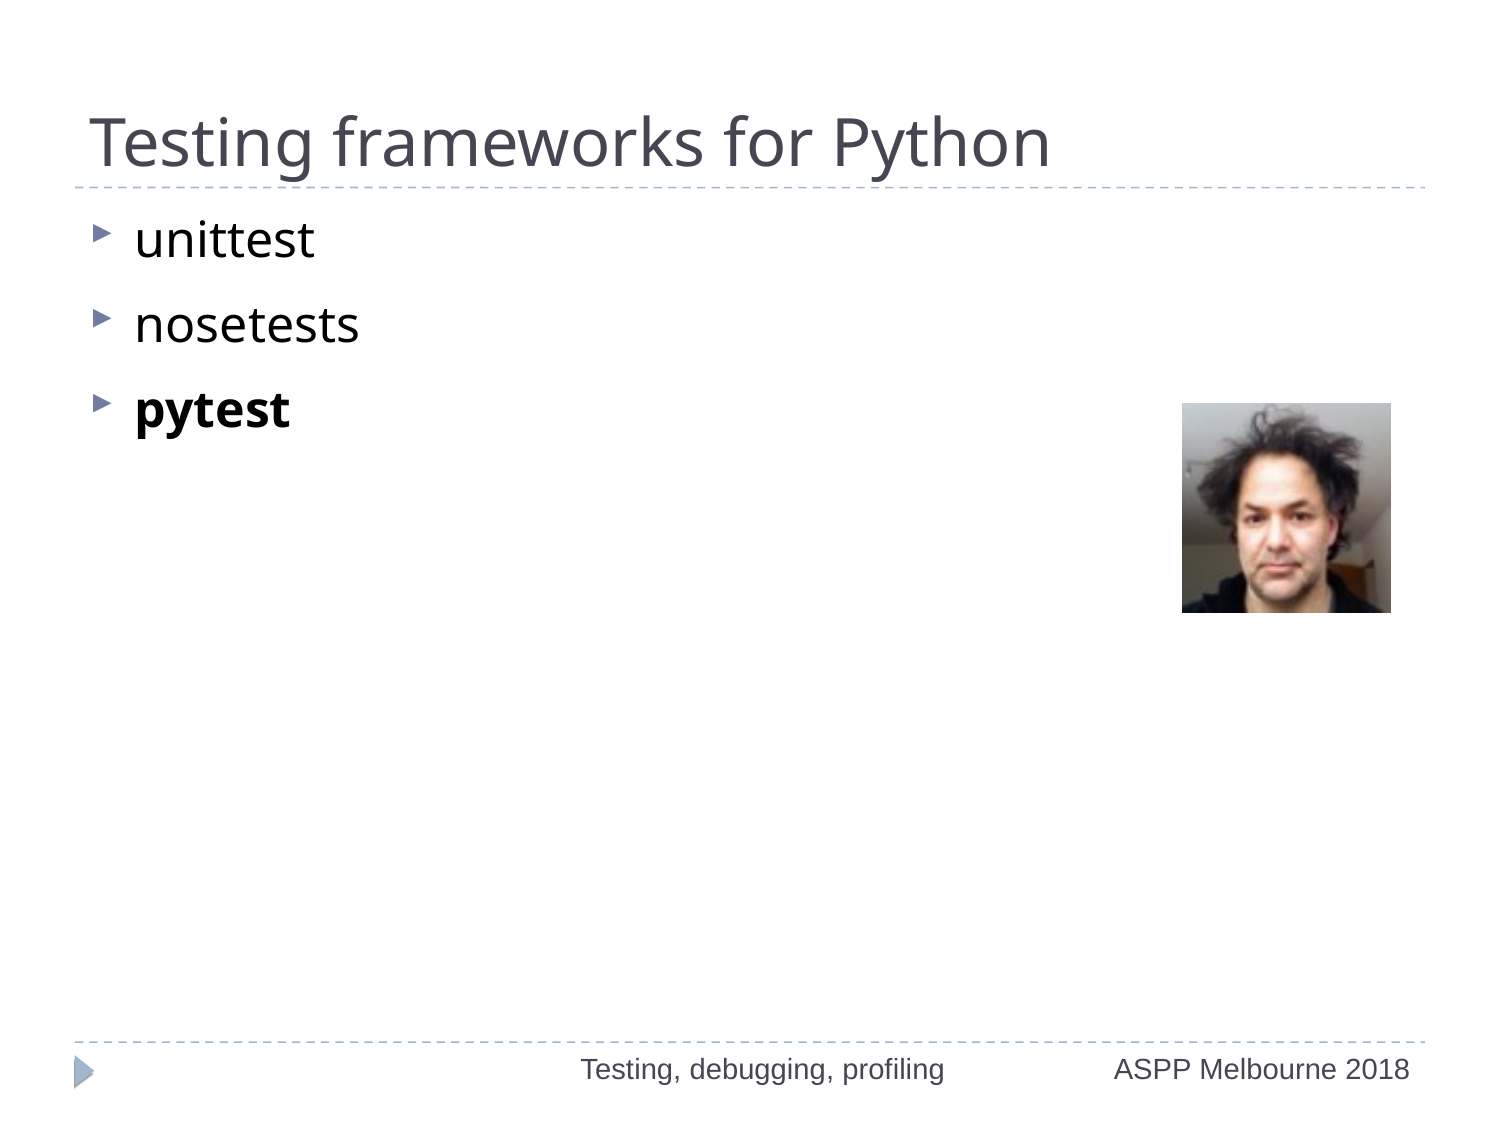

# Testing frameworks for Python
unittest
nosetests
pytest
Testing, debugging, profiling
ASPP Melbourne 2018